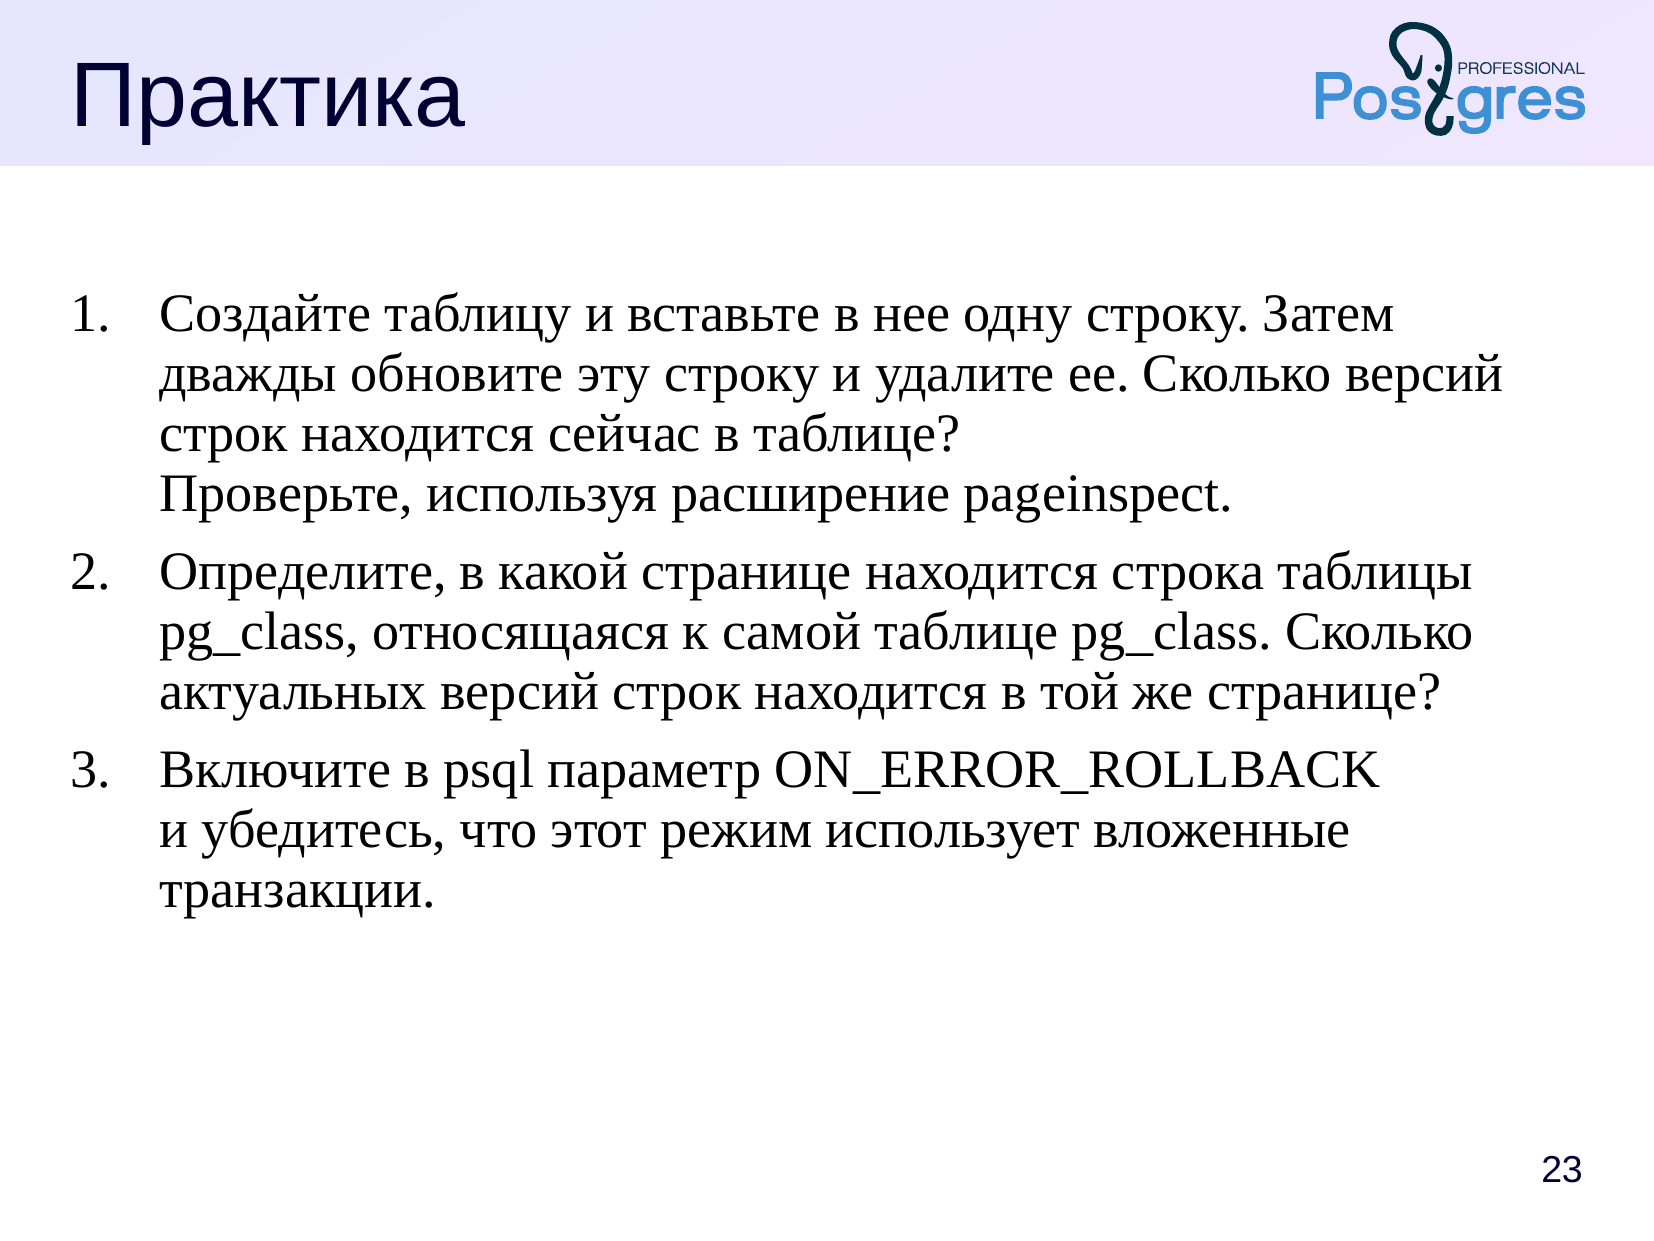

# Практика
Создайте таблицу и вставьте в нее одну строку. Затем дважды обновите эту строку и удалите ее. Сколько версий строк находится сейчас в таблице?
Проверьте, используя расширение pageinspect.
Определите, в какой странице находится строка таблицы pg_class, относящаяся к самой таблице pg_class. Сколько актуальных версий строк находится в той же странице?
Включите в psql параметр ON_ERROR_ROLLBACK
и убедитесь, что этот режим использует вложенные транзакции.